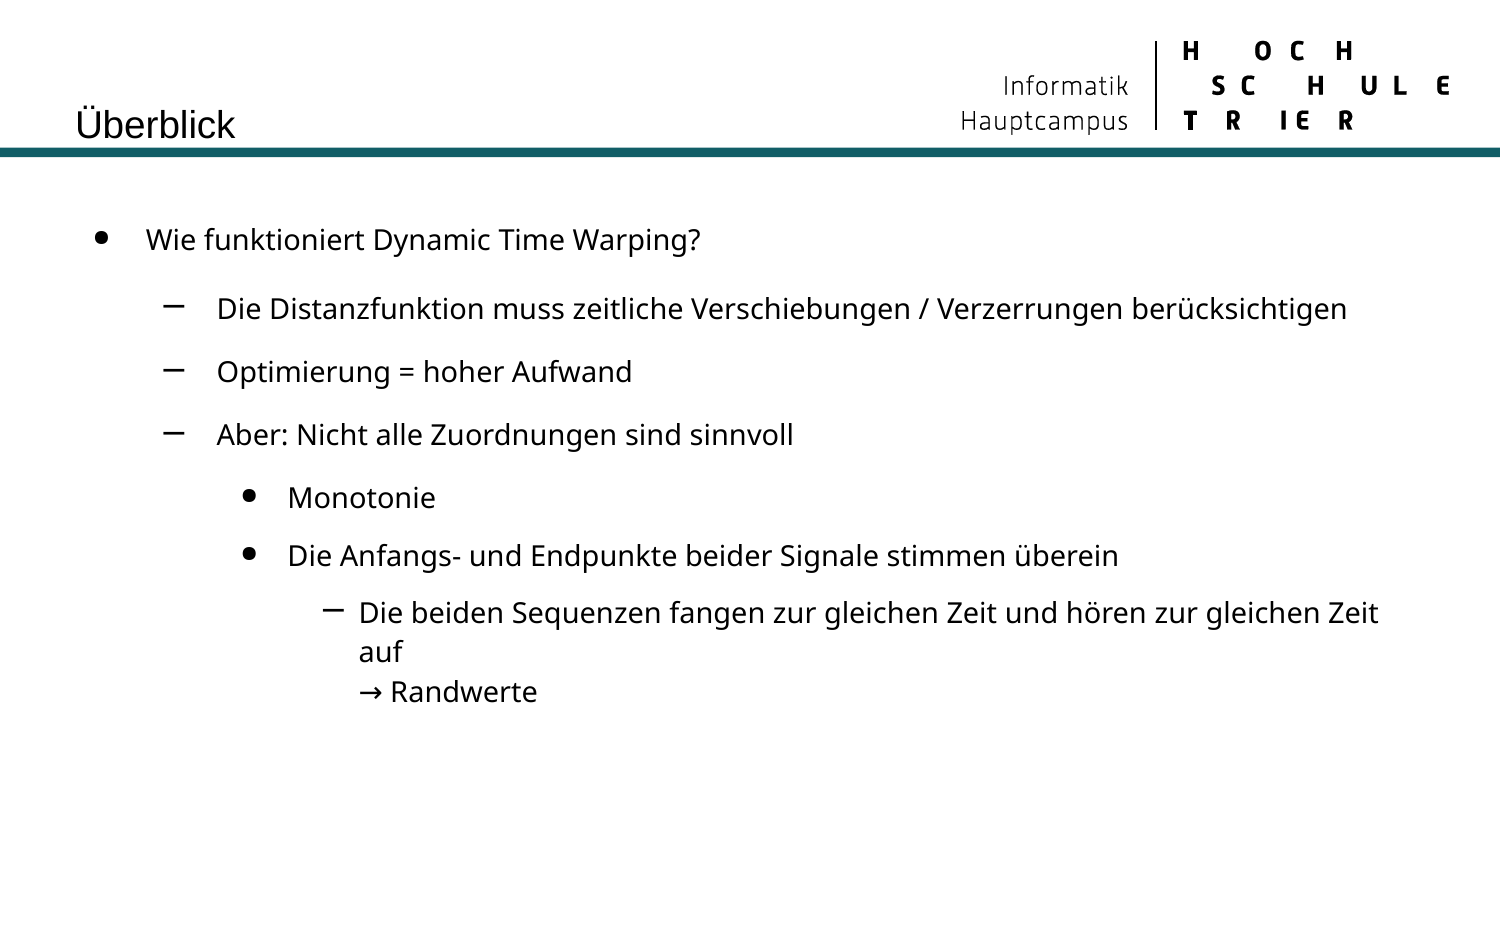

# Überblick
Wie funktioniert Dynamic Time Warping?
Die Distanzfunktion muss zeitliche Verschiebungen / Verzerrungen berücksichtigen
Optimierung = hoher Aufwand
Aber: Nicht alle Zuordnungen sind sinnvoll
Monotonie
Die Anfangs- und Endpunkte beider Signale stimmen überein
Die beiden Sequenzen fangen zur gleichen Zeit und hören zur gleichen Zeit auf
→ Randwerte